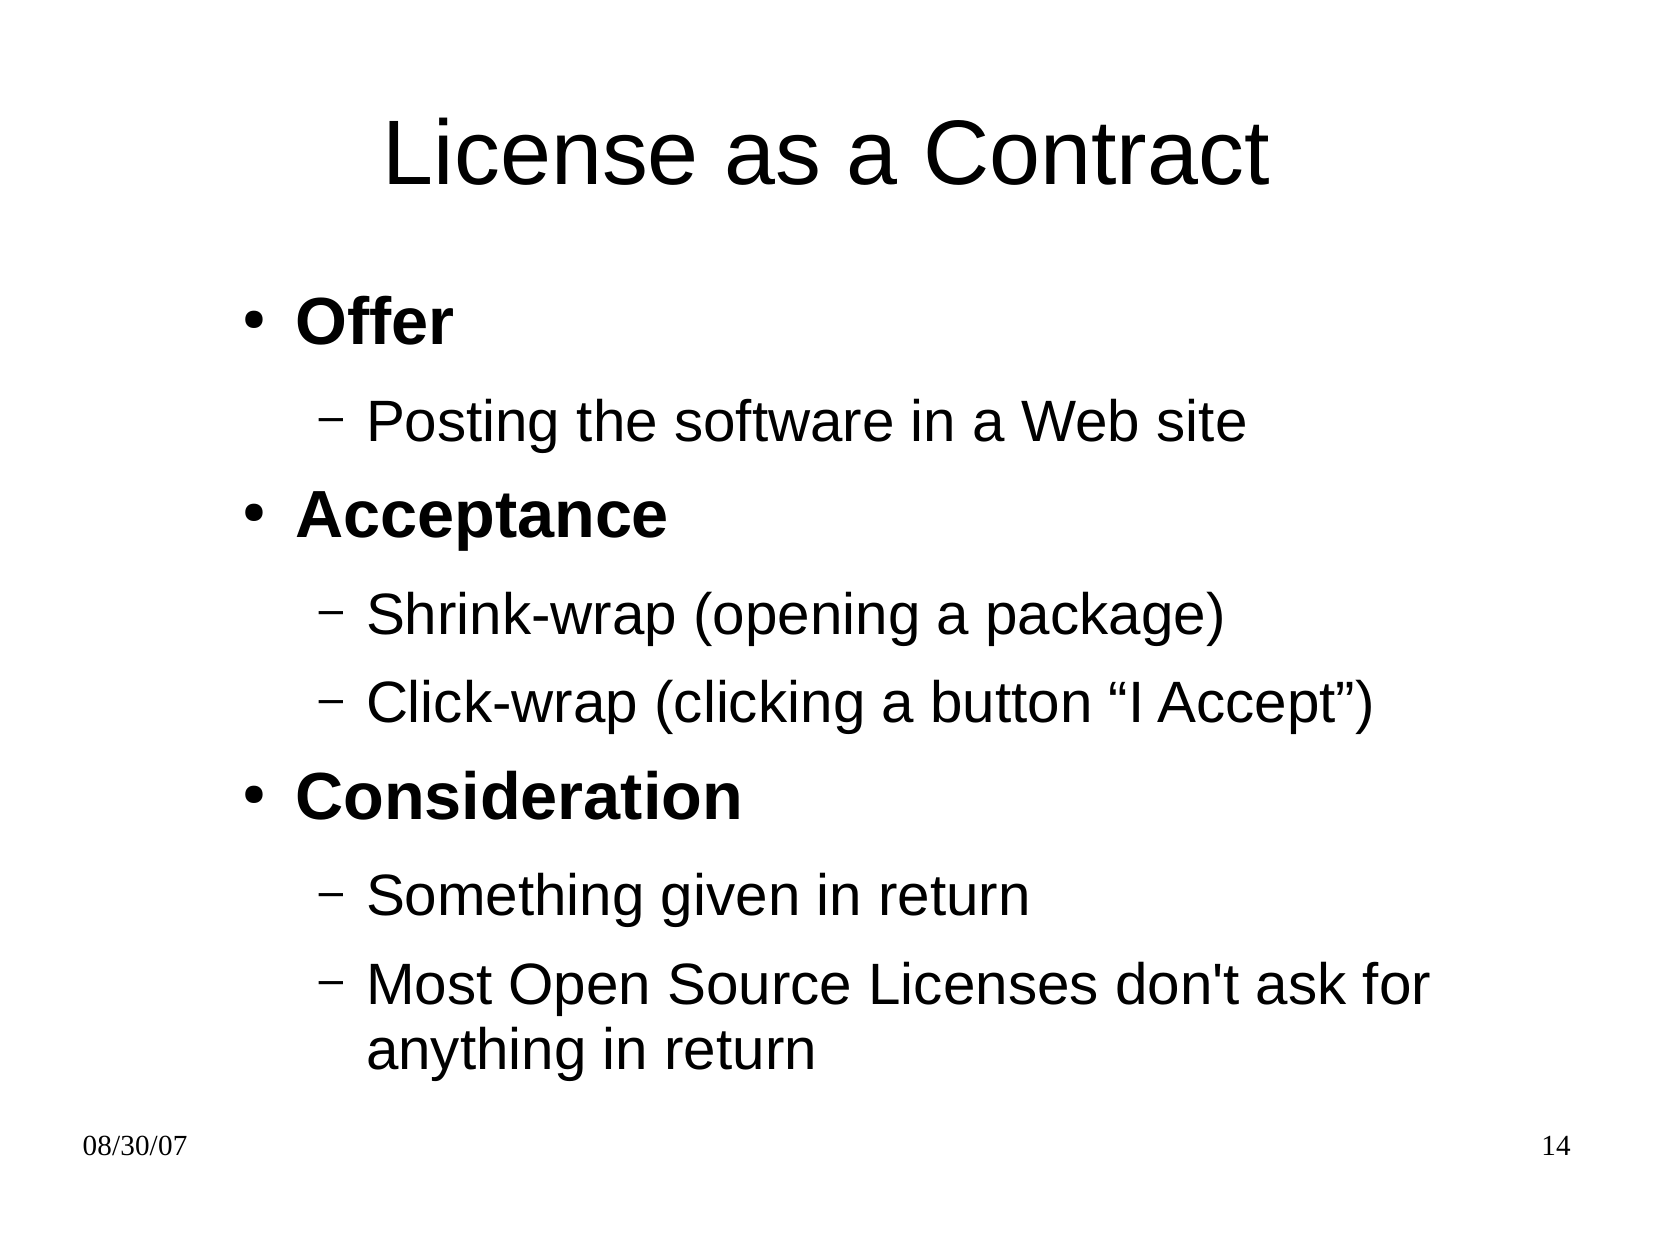

# License as a Contract
Offer
Posting the software in a Web site
Acceptance
Shrink-wrap (opening a package)
Click-wrap (clicking a button “I Accept”)
Consideration
Something given in return
Most Open Source Licenses don't ask for anything in return
08/30/07
14